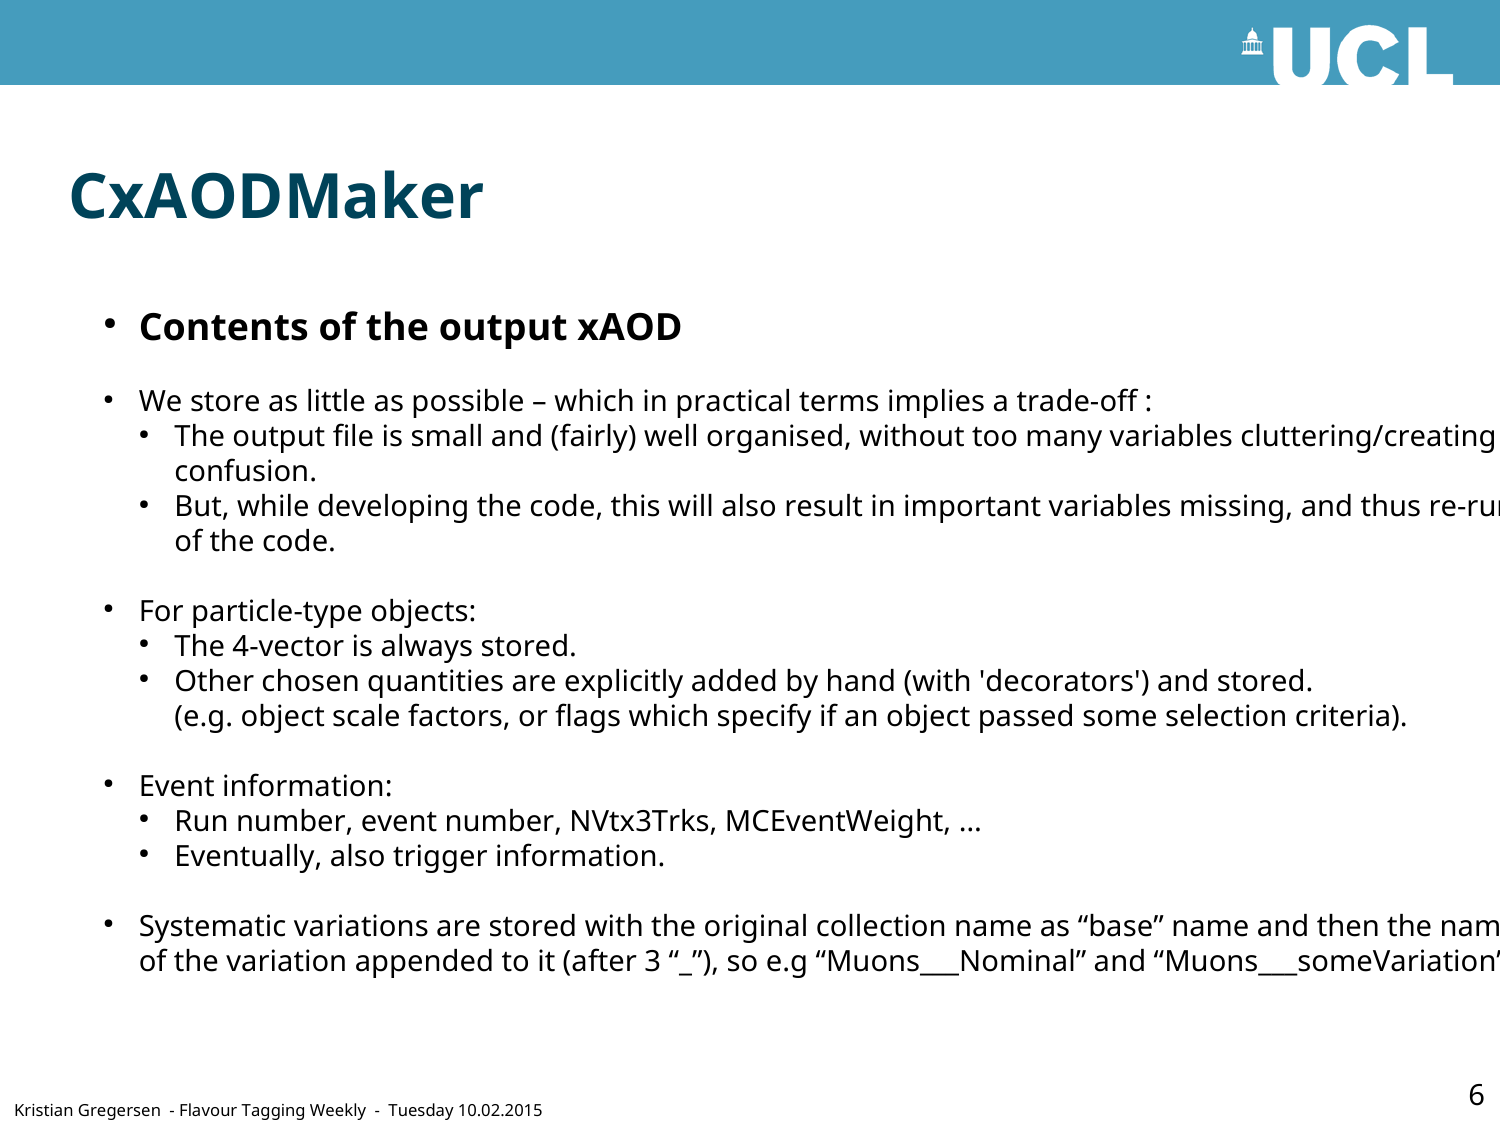

# CxAODMaker
Contents of the output xAOD
We store as little as possible – which in practical terms implies a trade-off :
The output file is small and (fairly) well organised, without too many variables cluttering/creating
confusion.
But, while developing the code, this will also result in important variables missing, and thus re-running
of the code.
For particle-type objects:
The 4-vector is always stored.
Other chosen quantities are explicitly added by hand (with 'decorators') and stored.
(e.g. object scale factors, or flags which specify if an object passed some selection criteria).
Event information:
Run number, event number, NVtx3Trks, MCEventWeight, …
Eventually, also trigger information.
Systematic variations are stored with the original collection name as “base” name and then the name
of the variation appended to it (after 3 “_”), so e.g “Muons___Nominal” and “Muons___someVariation”.
6